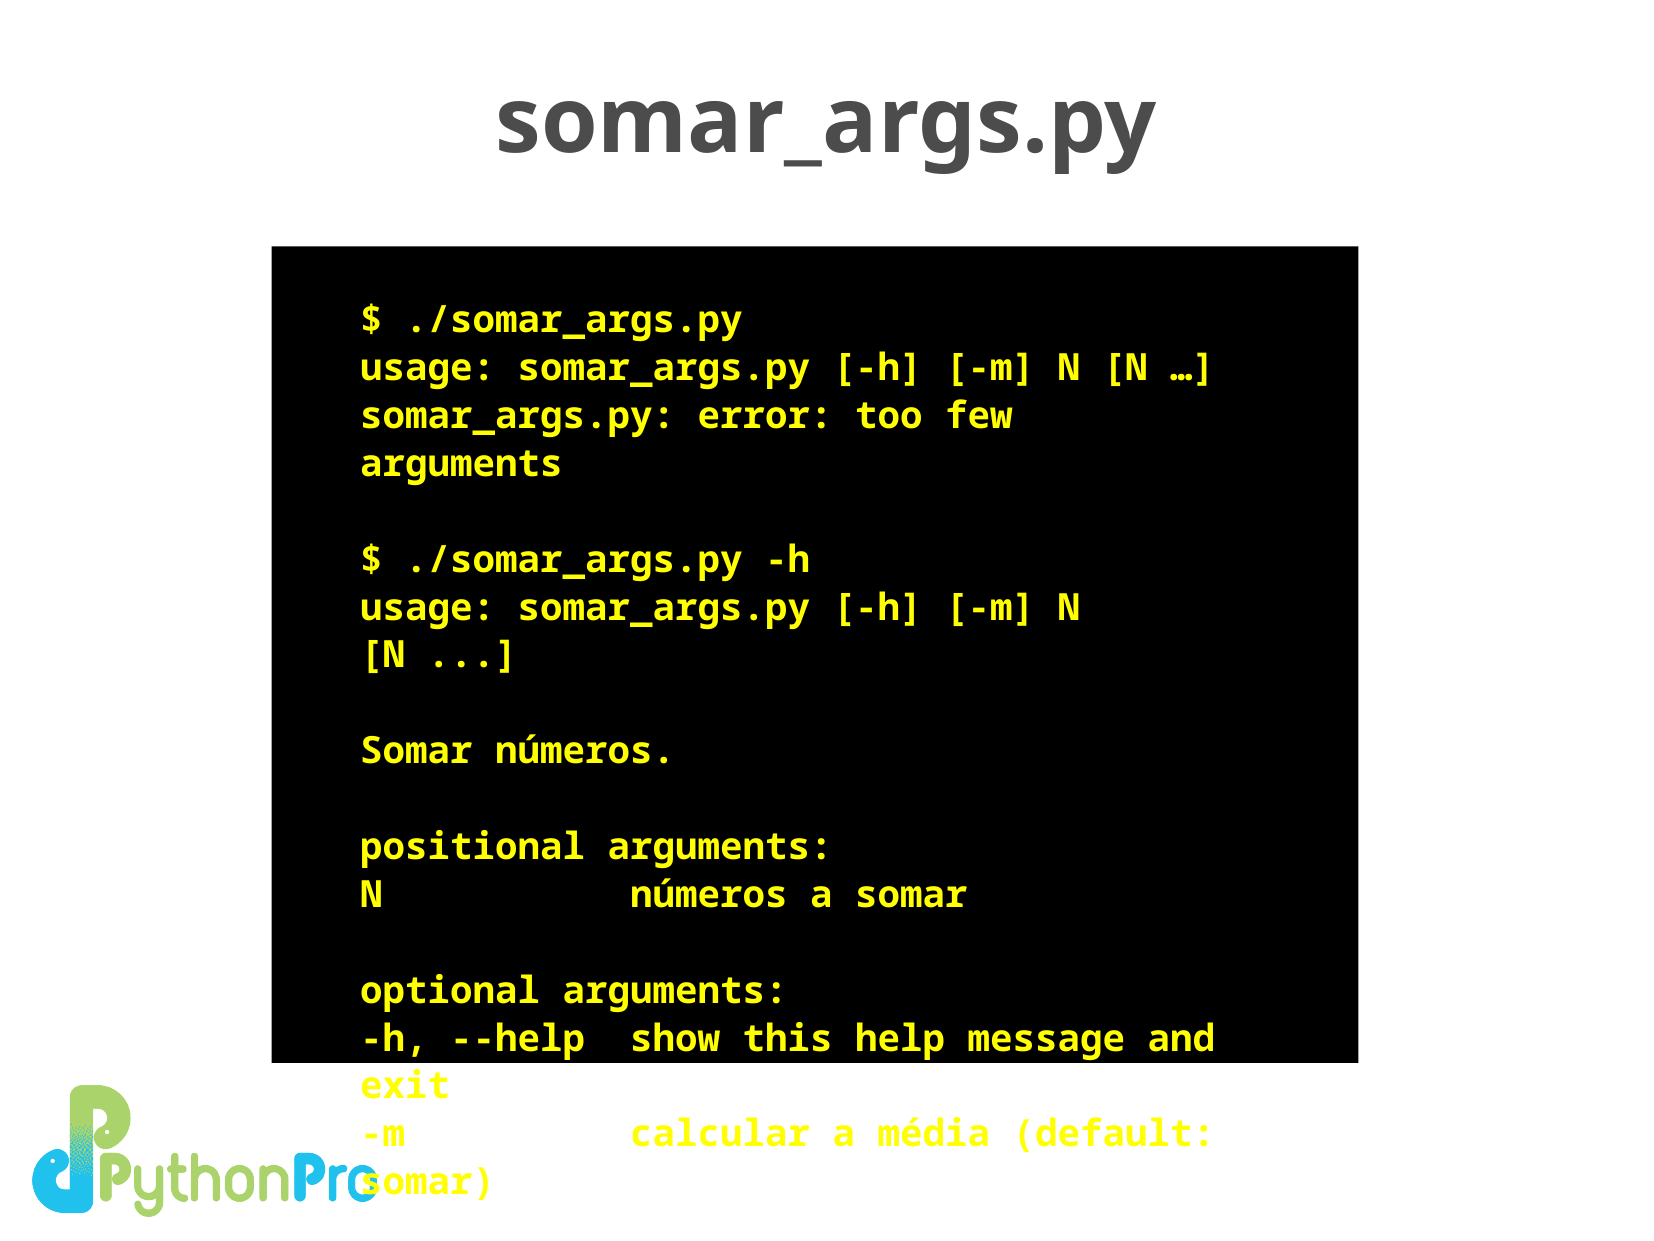

# somar_args.py
$ ./somar_args.py
usage: somar_args.py [-h] [-m] N [N …]
somar_args.py: error: too few arguments
$ ./somar_args.py -h
usage: somar_args.py [-h] [-m] N [N ...]
Somar números.
positional arguments:
N números a somar
optional arguments:
-h, --help show this help message and exit
-m calcular a média (default: somar)